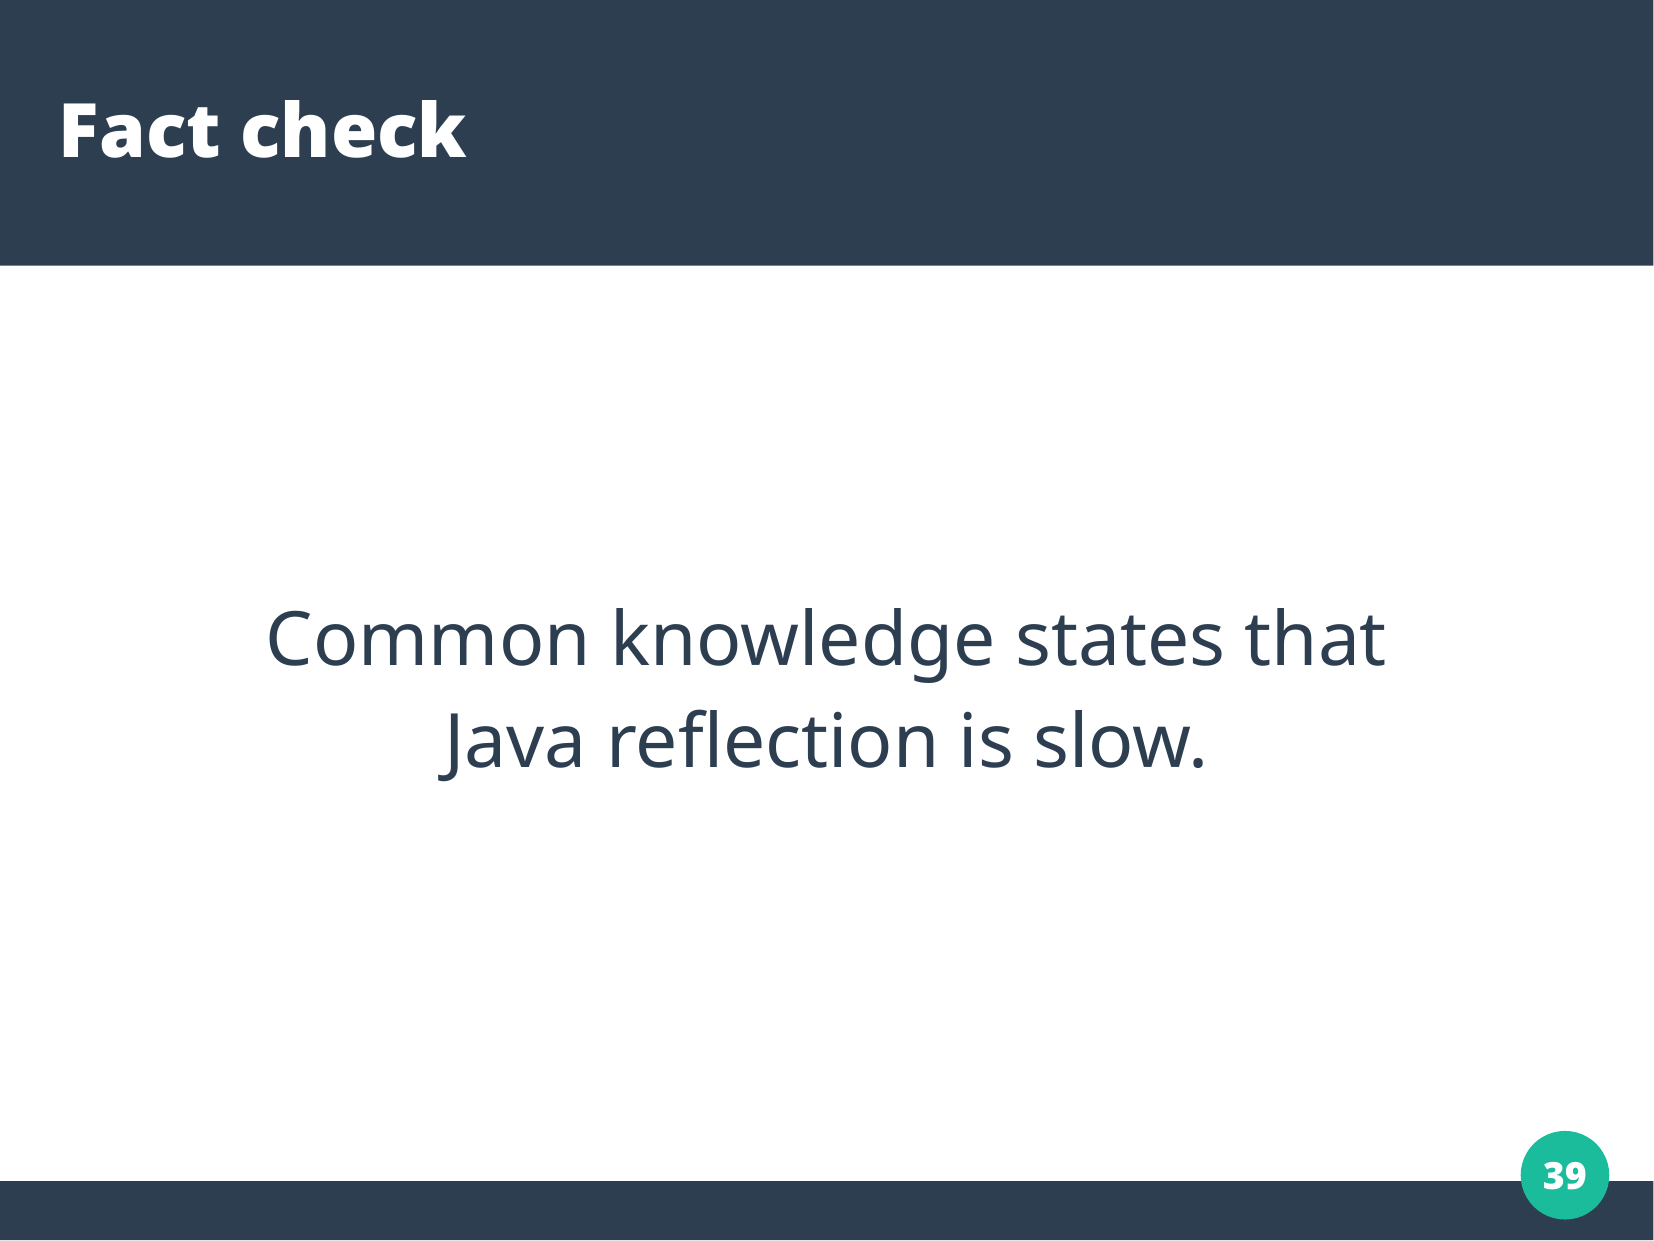

# Fact check
Common knowledge states that
Java reflection is slow.
39